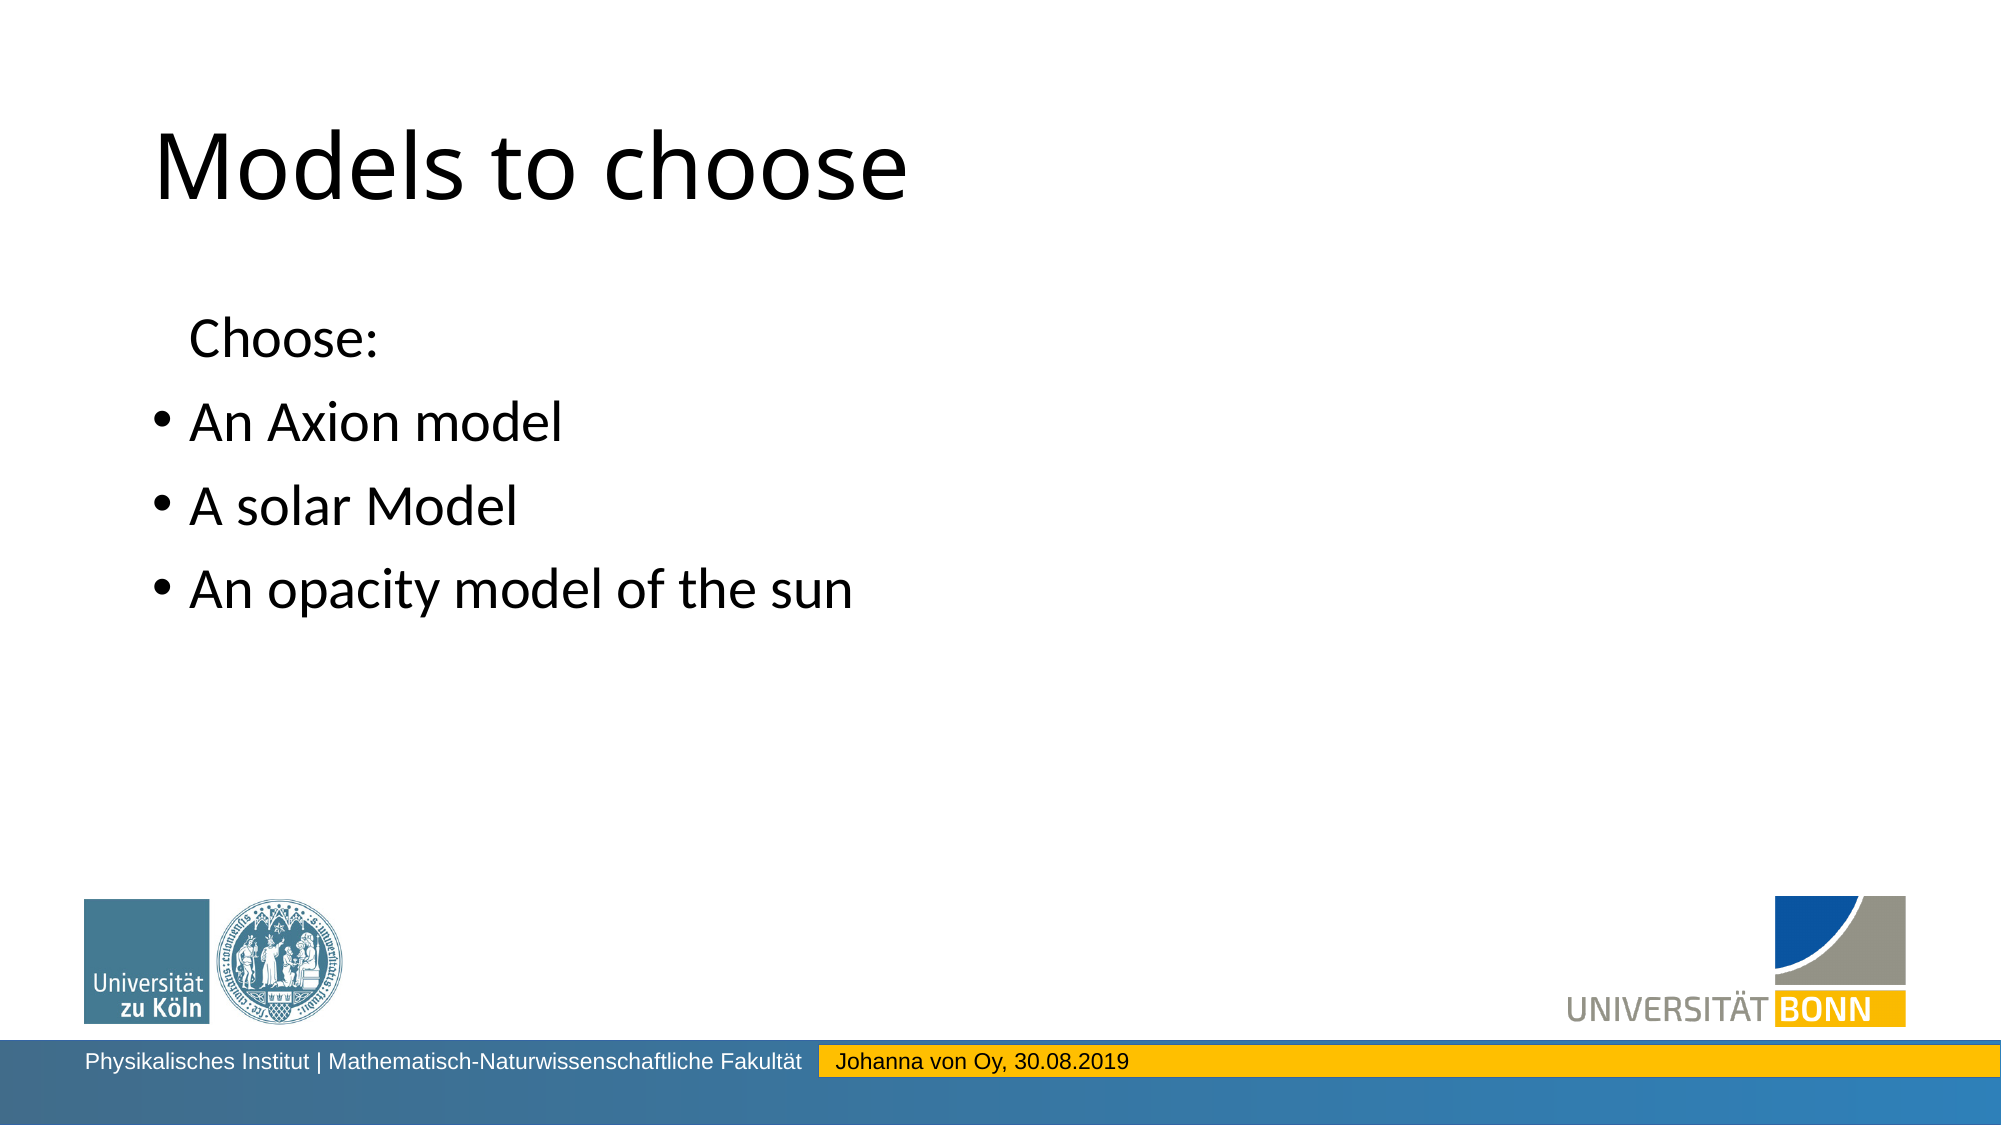

# Models to choose
Choose:
An Axion model
A solar Model
An opacity model of the sun
Physikalisches Institut | Mathematisch-Naturwissenschaftliche Fakultät
 Johanna von Oy, 30.08.2019